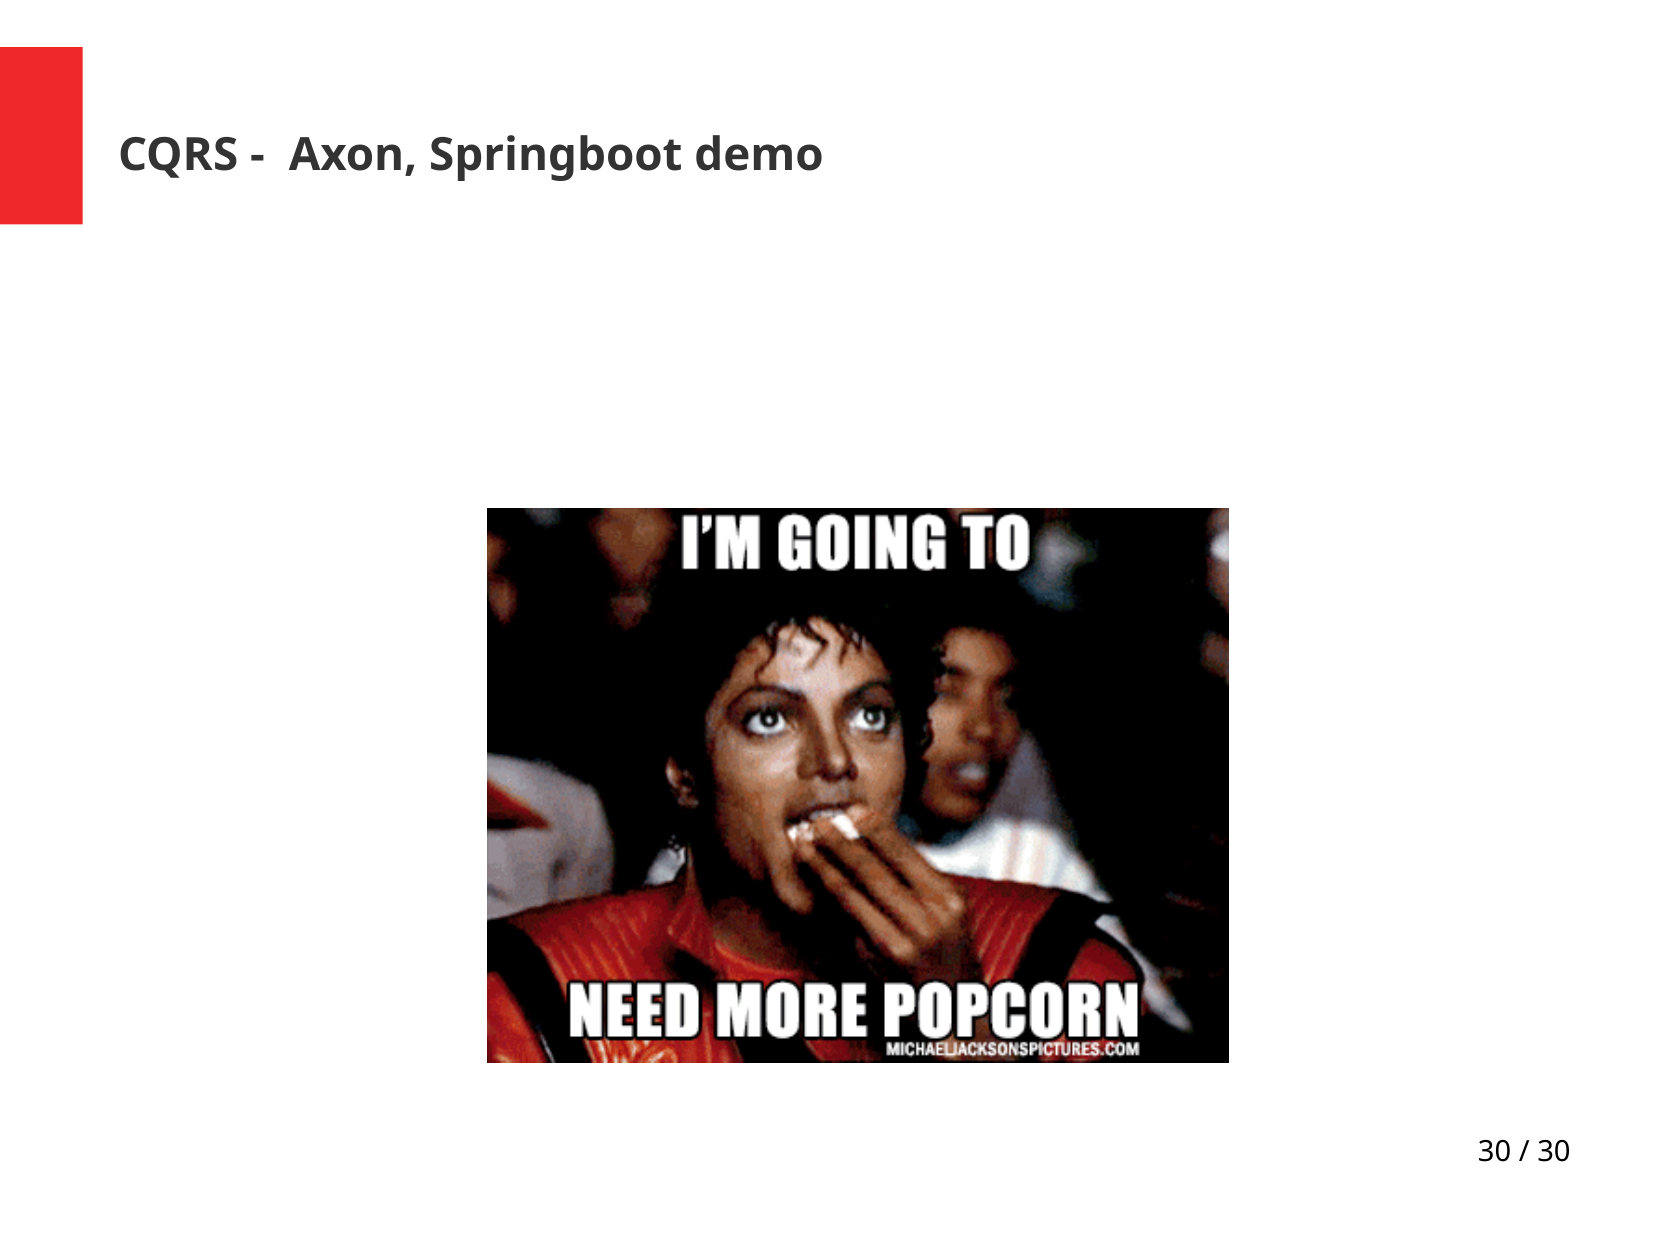

# CQRS - Axon, Springboot demo
30